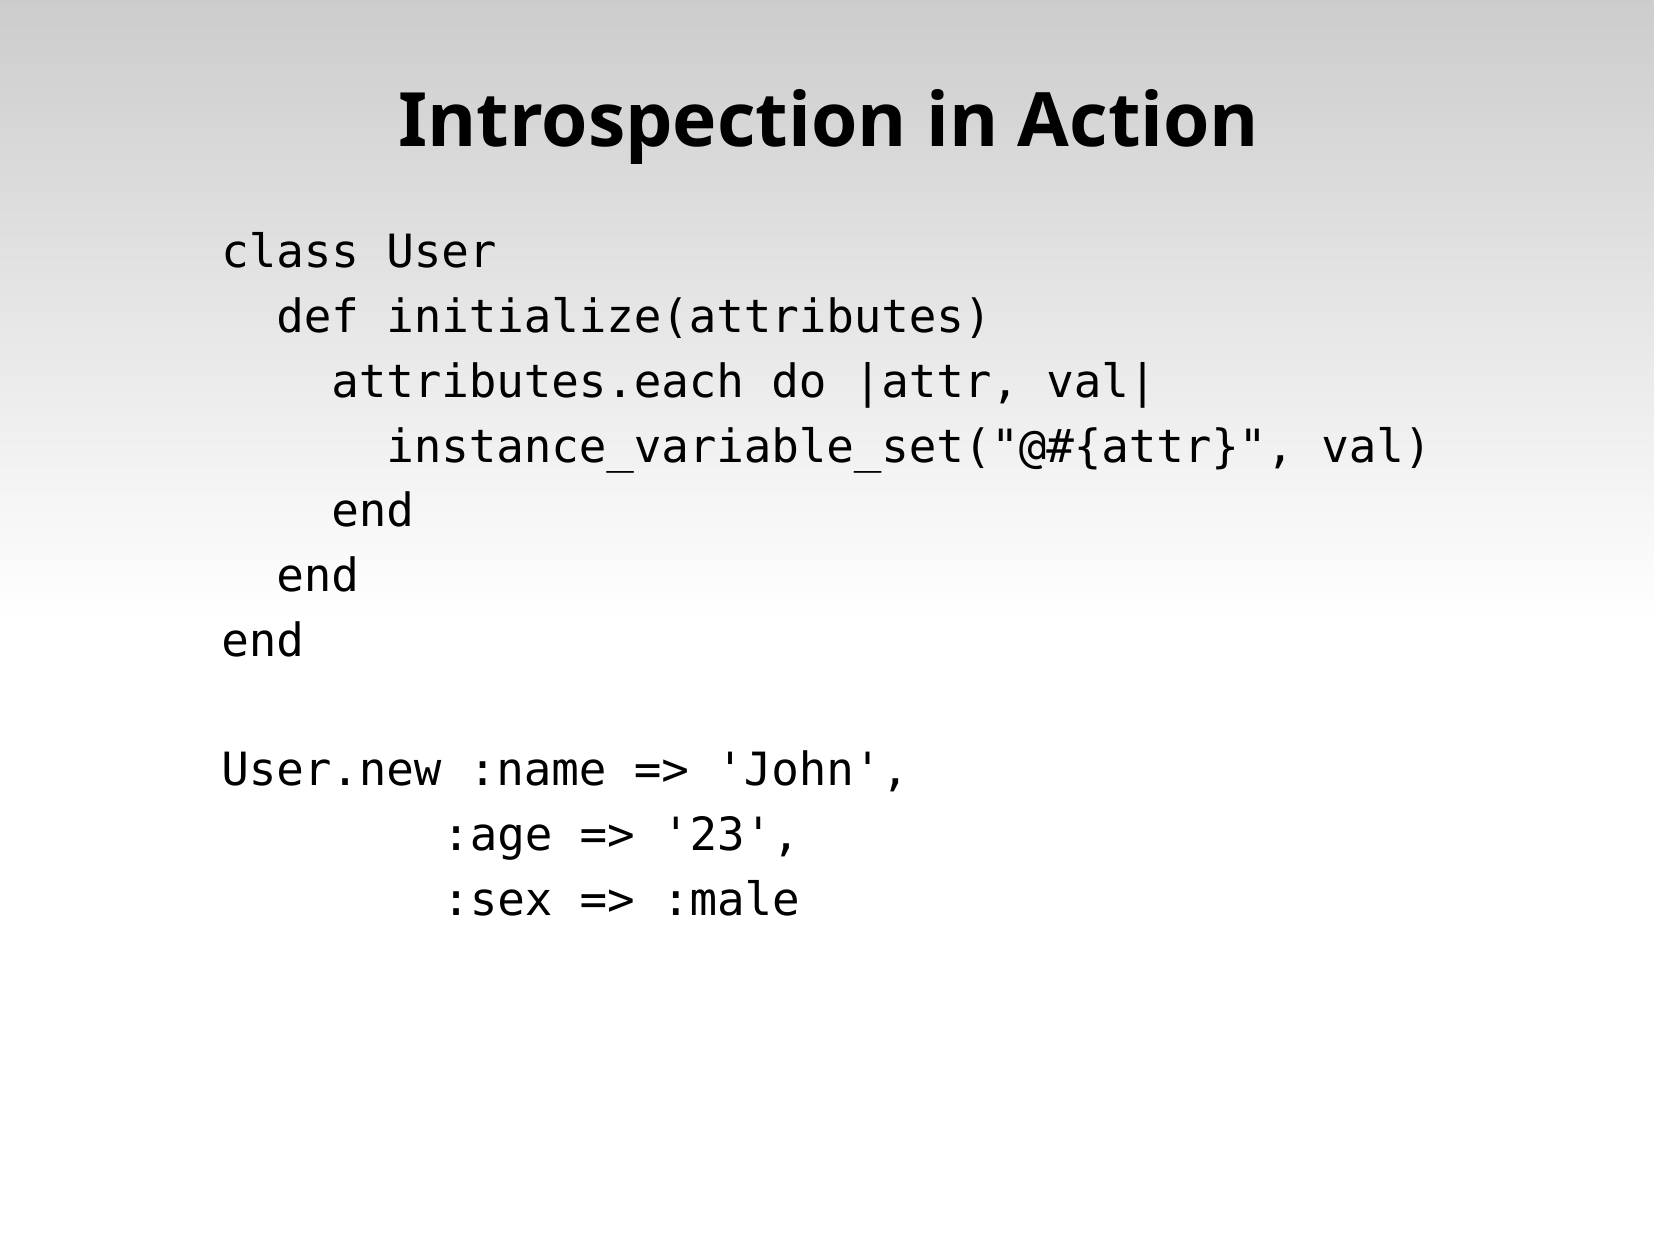

Introspection in Action
class User
 def initialize(attributes)
 attributes.each do |attr, val|
 instance_variable_set("@#{attr}", val)
 end
 end
end
User.new :name => 'John',
			:age => '23',
			:sex => :male